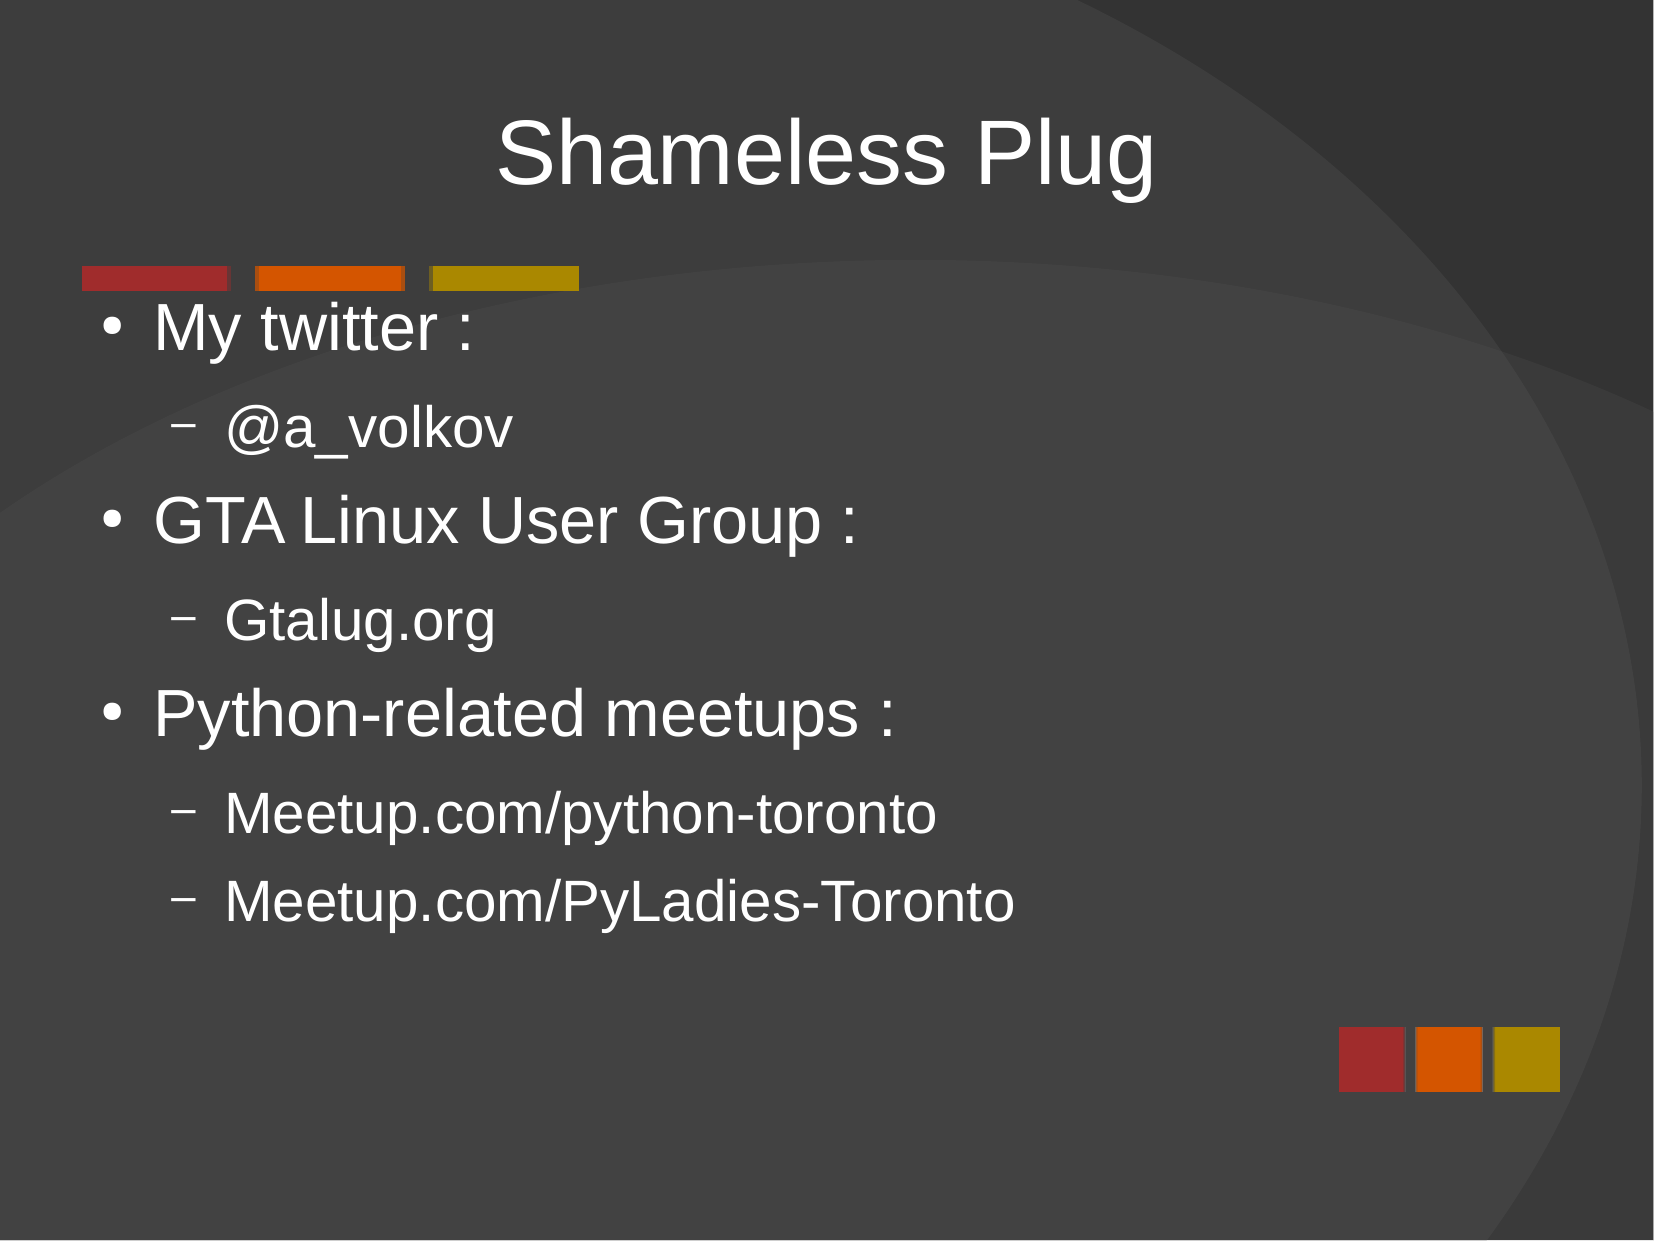

# Shameless Plug
My twitter :
@a_volkov
GTA Linux User Group :
Gtalug.org
Python-related meetups :
Meetup.com/python-toronto
Meetup.com/PyLadies-Toronto